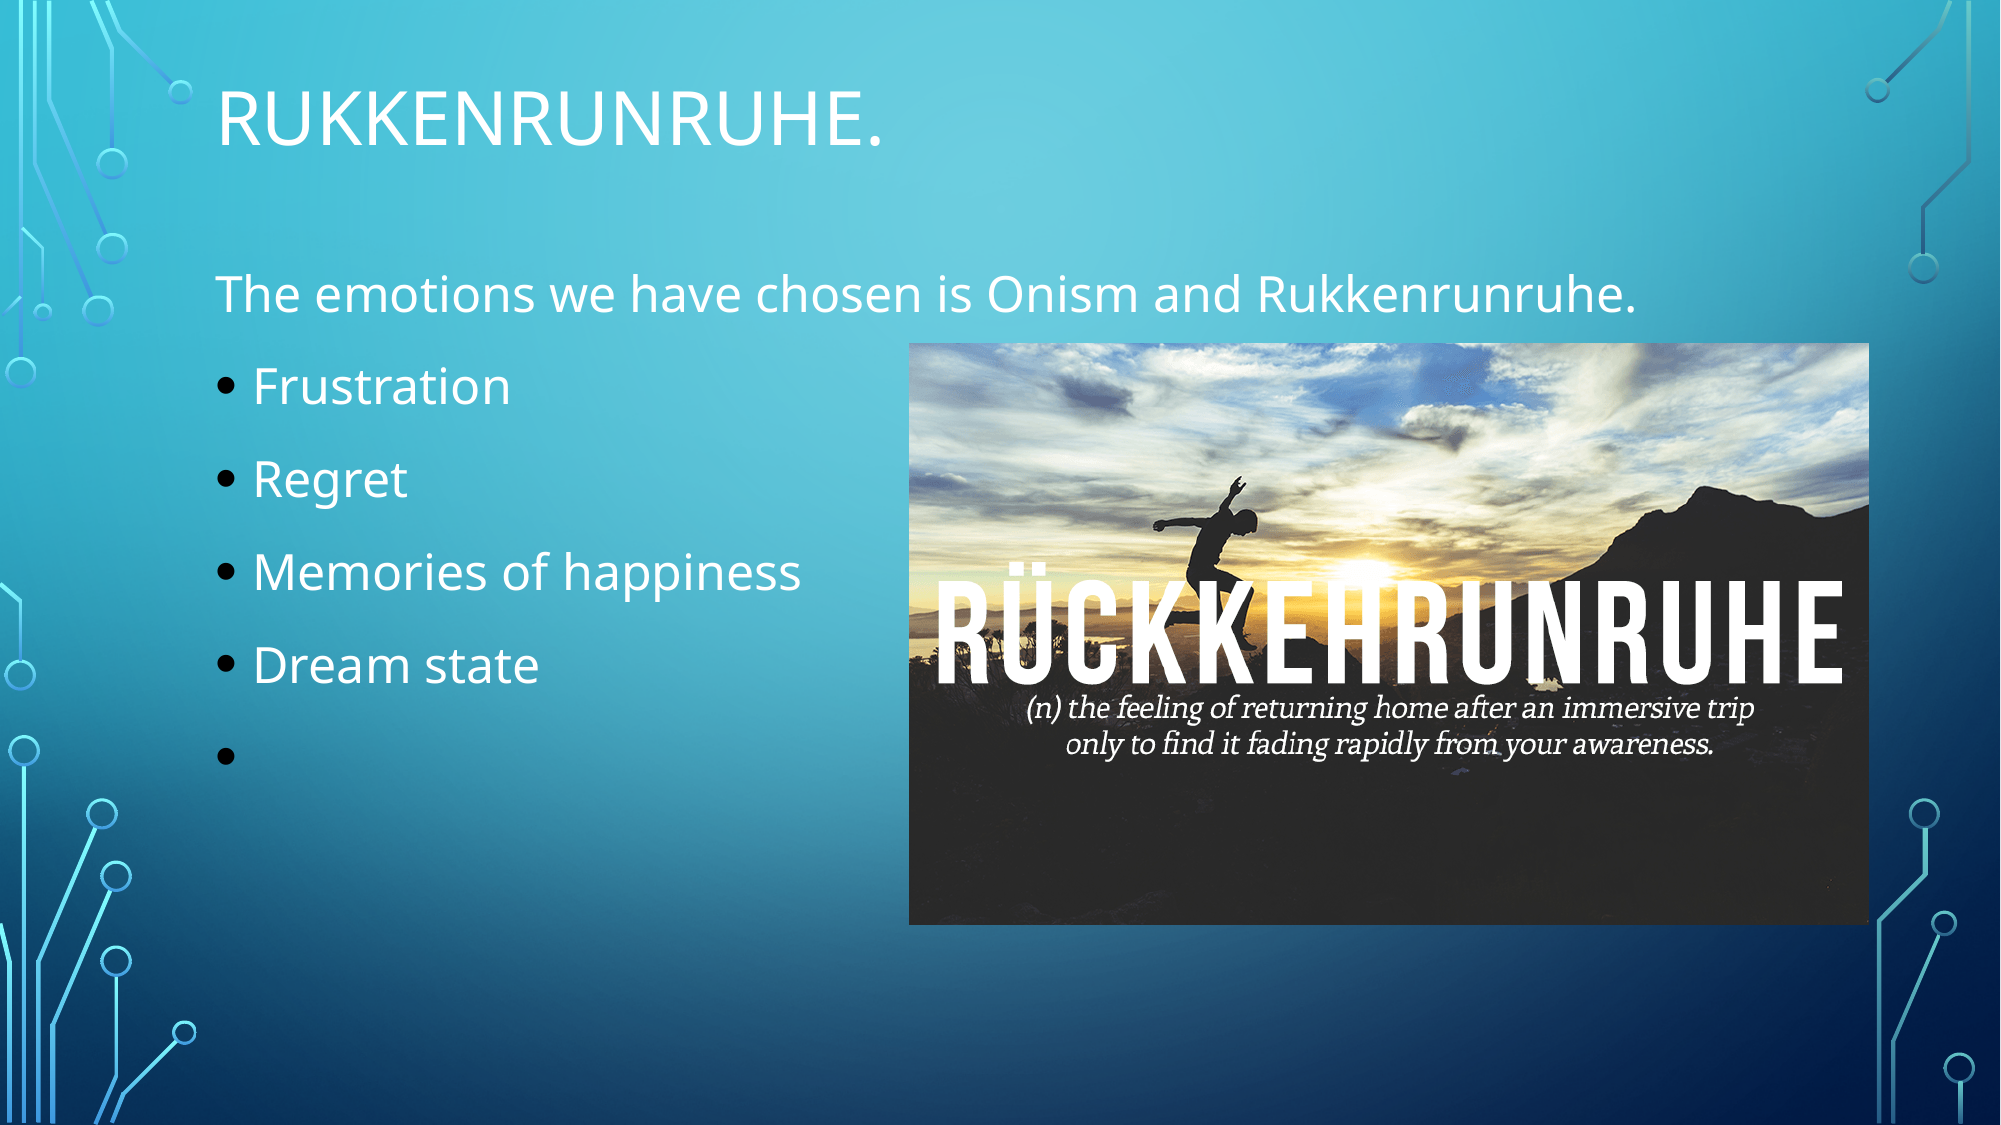

# Rukkenrunruhe.
The emotions we have chosen is Onism and Rukkenrunruhe.
Frustration
Regret
Memories of happiness
Dream state